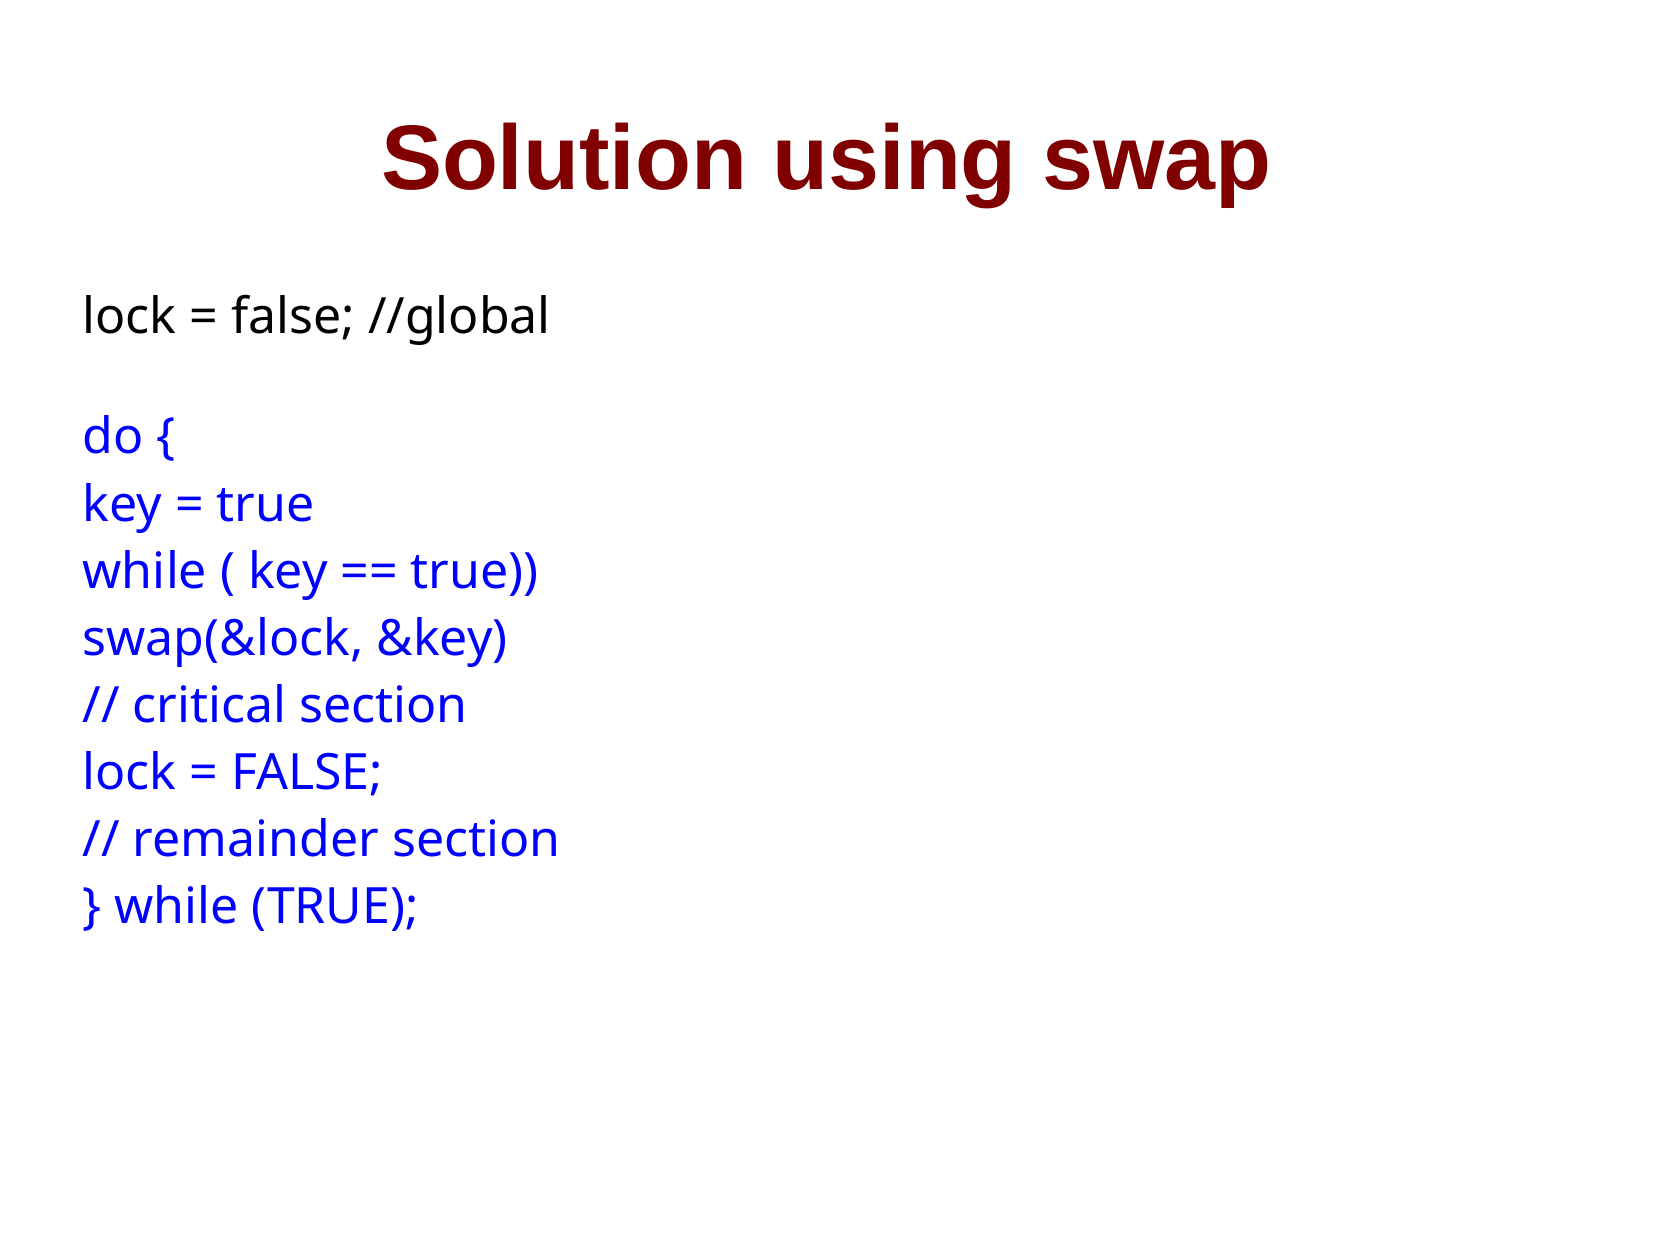

# Solution using swap
lock = false; //global
do {
key = true
while ( key == true))
swap(&lock, &key)
// critical section
lock = FALSE;
// remainder section
} while (TRUE);